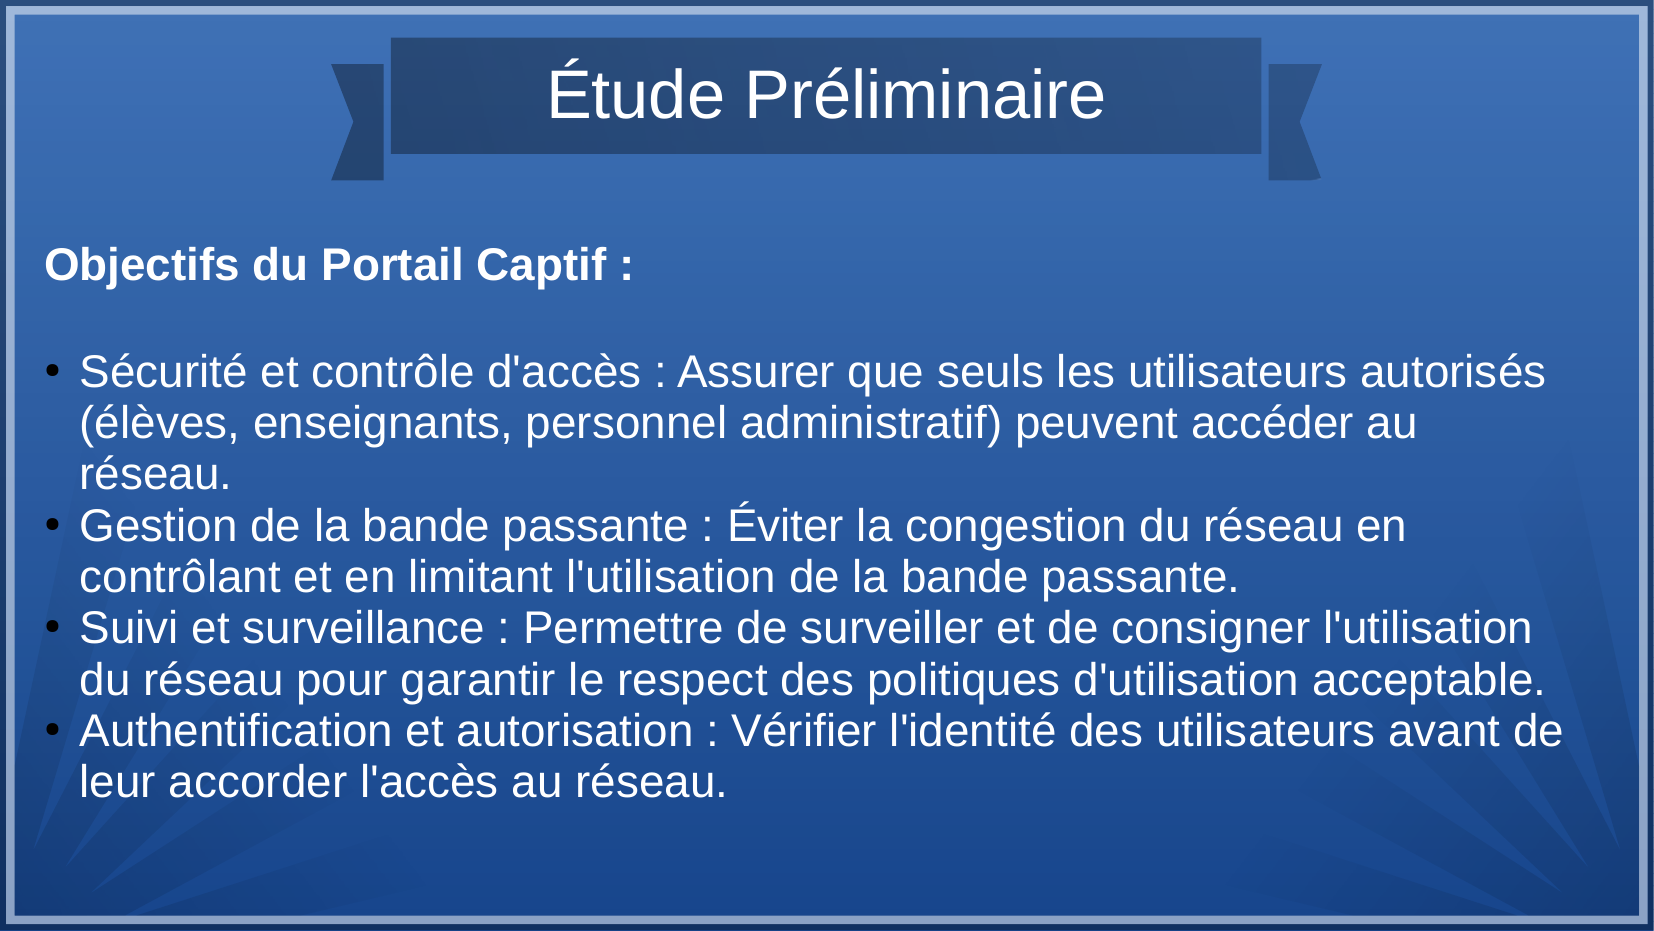

# Étude Préliminaire
Objectifs du Portail Captif :
Sécurité et contrôle d'accès : Assurer que seuls les utilisateurs autorisés (élèves, enseignants, personnel administratif) peuvent accéder au réseau.
Gestion de la bande passante : Éviter la congestion du réseau en contrôlant et en limitant l'utilisation de la bande passante.
Suivi et surveillance : Permettre de surveiller et de consigner l'utilisation du réseau pour garantir le respect des politiques d'utilisation acceptable.
Authentification et autorisation : Vérifier l'identité des utilisateurs avant de leur accorder l'accès au réseau.